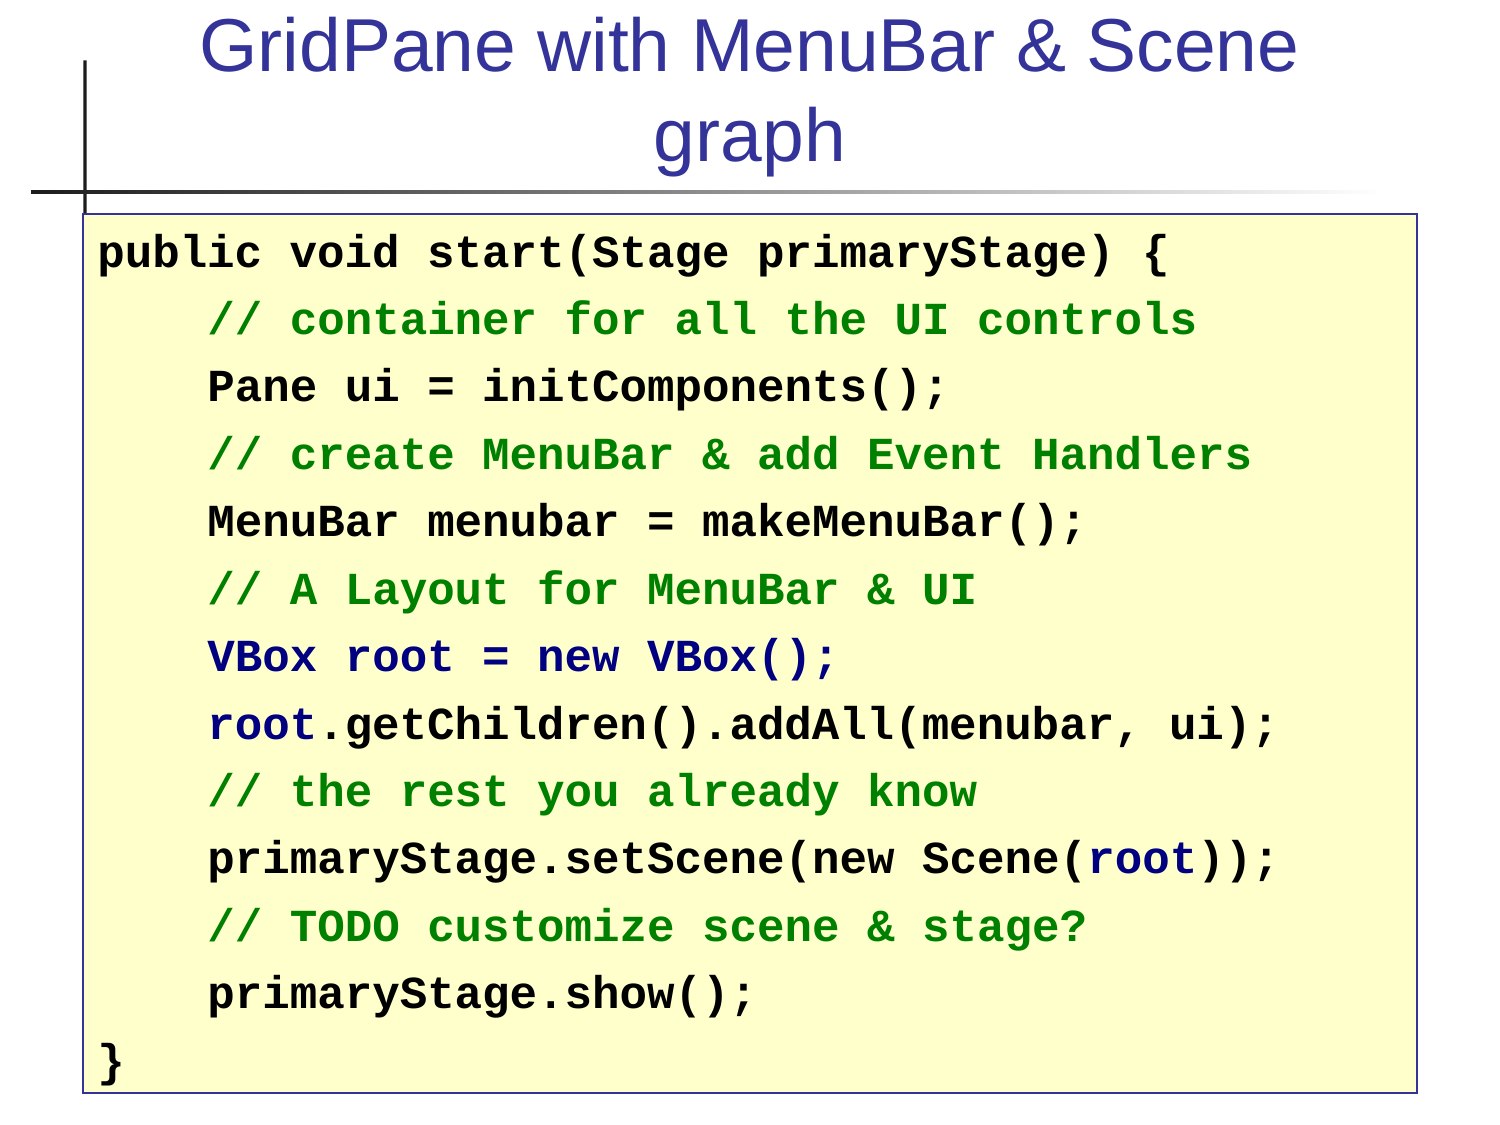

# GridPane with MenuBar & Scene graph
public void start(Stage primaryStage) {
 // container for all the UI controls
 Pane ui = initComponents();
 // create MenuBar & add Event Handlers
 MenuBar menubar = makeMenuBar();
 // A Layout for MenuBar & UI
 VBox root = new VBox();
 root.getChildren().addAll(menubar, ui);
 // the rest you already know
 primaryStage.setScene(new Scene(root));
 // TODO customize scene & stage?
 primaryStage.show();
}